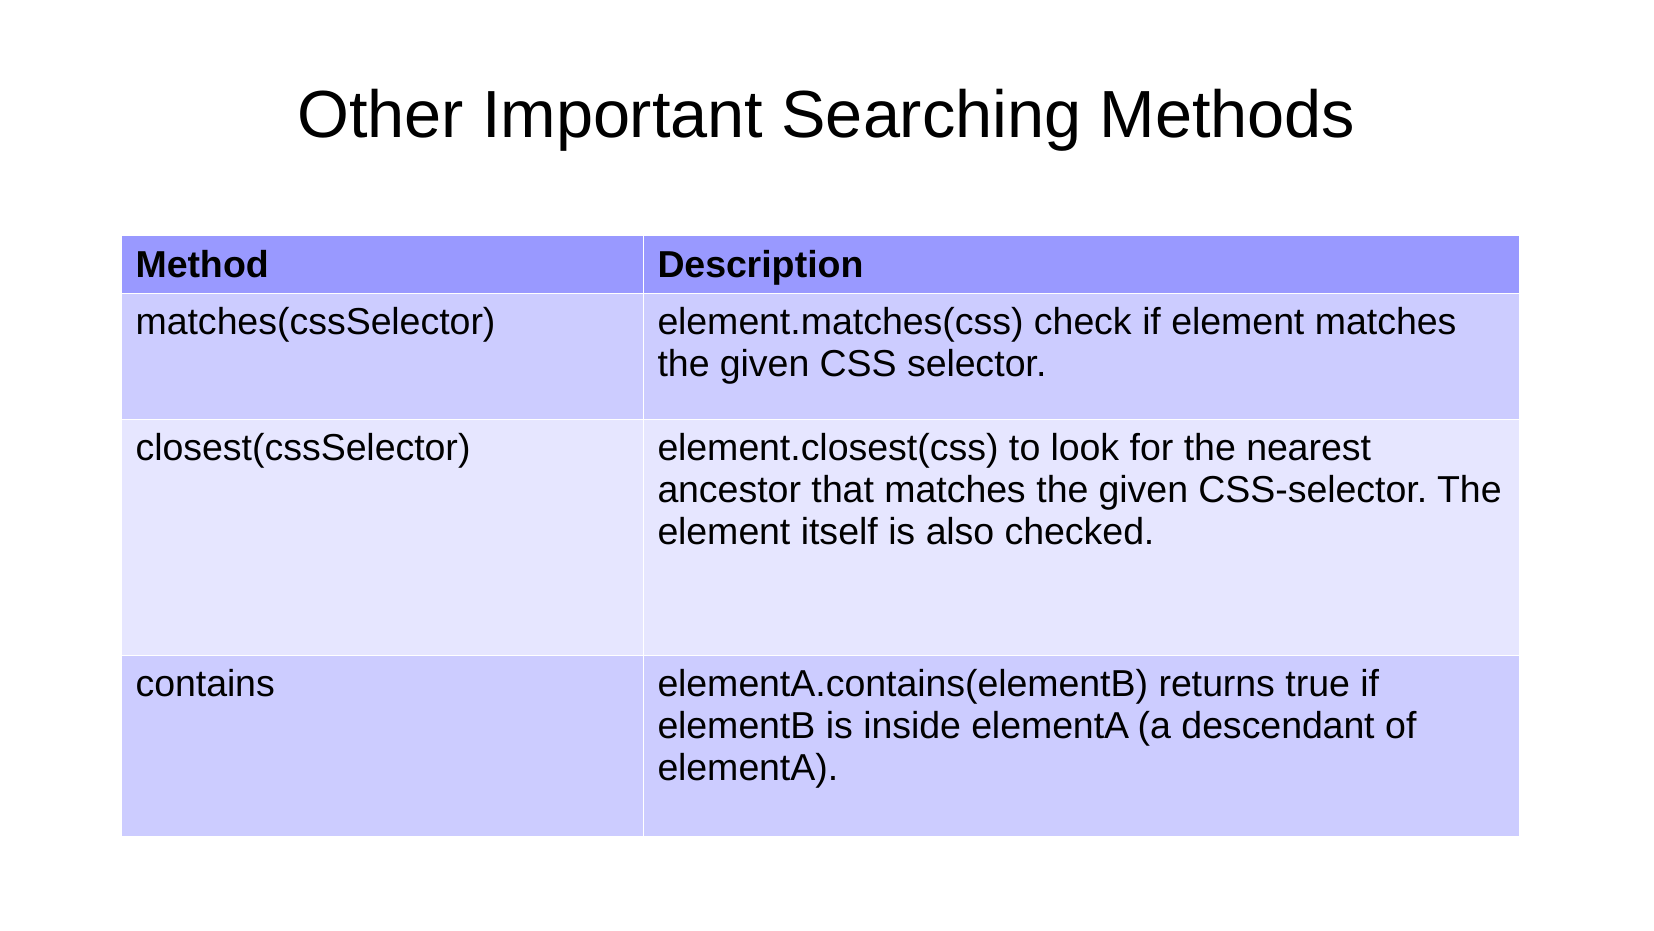

# Other Important Searching Methods
| Method | Description |
| --- | --- |
| matches(cssSelector) | element.matches(css) check if element matches the given CSS selector. |
| closest(cssSelector) | element.closest(css) to look for the nearest ancestor that matches the given CSS-selector. The element itself is also checked. |
| contains | elementA.contains(elementB) returns true if elementB is inside elementA (a descendant of elementA). |